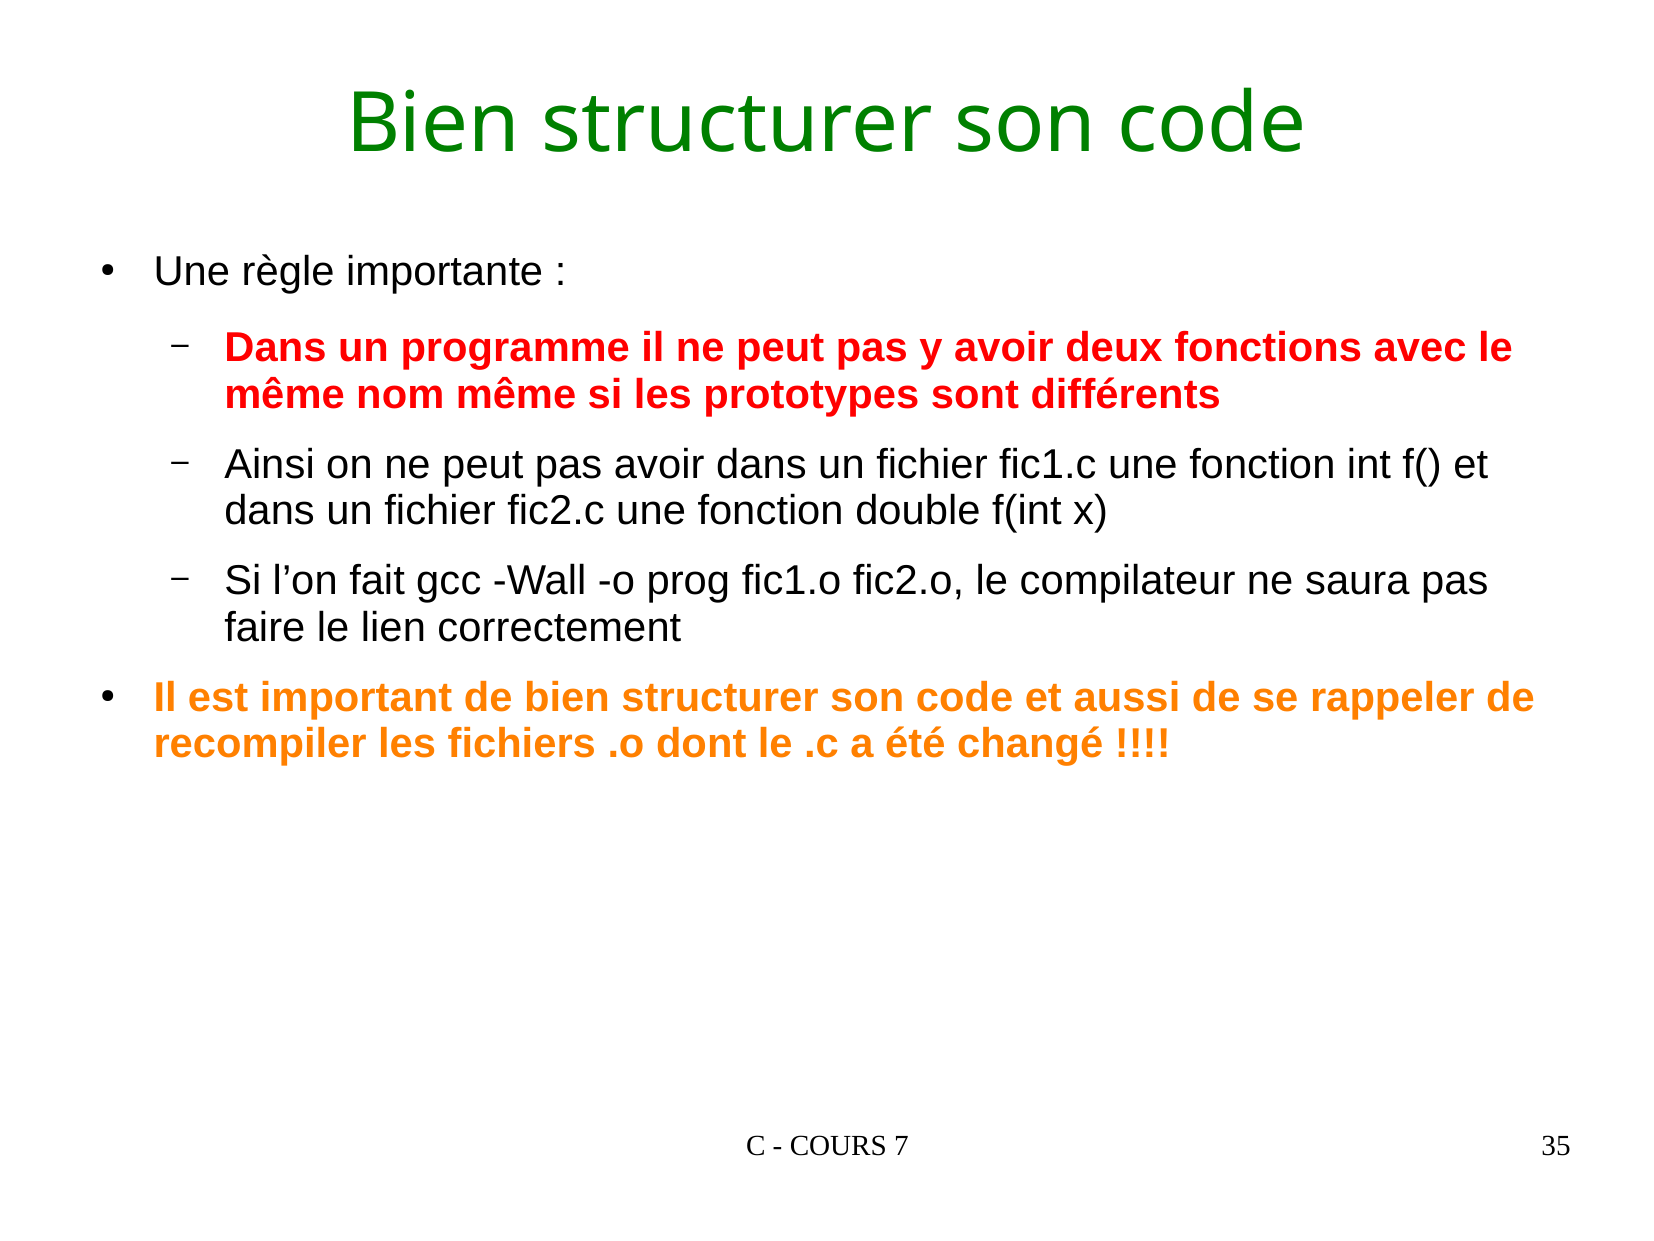

# Bien structurer son code
Une règle importante :
Dans un programme il ne peut pas y avoir deux fonctions avec le même nom même si les prototypes sont différents
Ainsi on ne peut pas avoir dans un fichier fic1.c une fonction int f() et dans un fichier fic2.c une fonction double f(int x)
Si l’on fait gcc -Wall -o prog fic1.o fic2.o, le compilateur ne saura pas faire le lien correctement
Il est important de bien structurer son code et aussi de se rappeler de recompiler les fichiers .o dont le .c a été changé !!!!
C - COURS 7
35